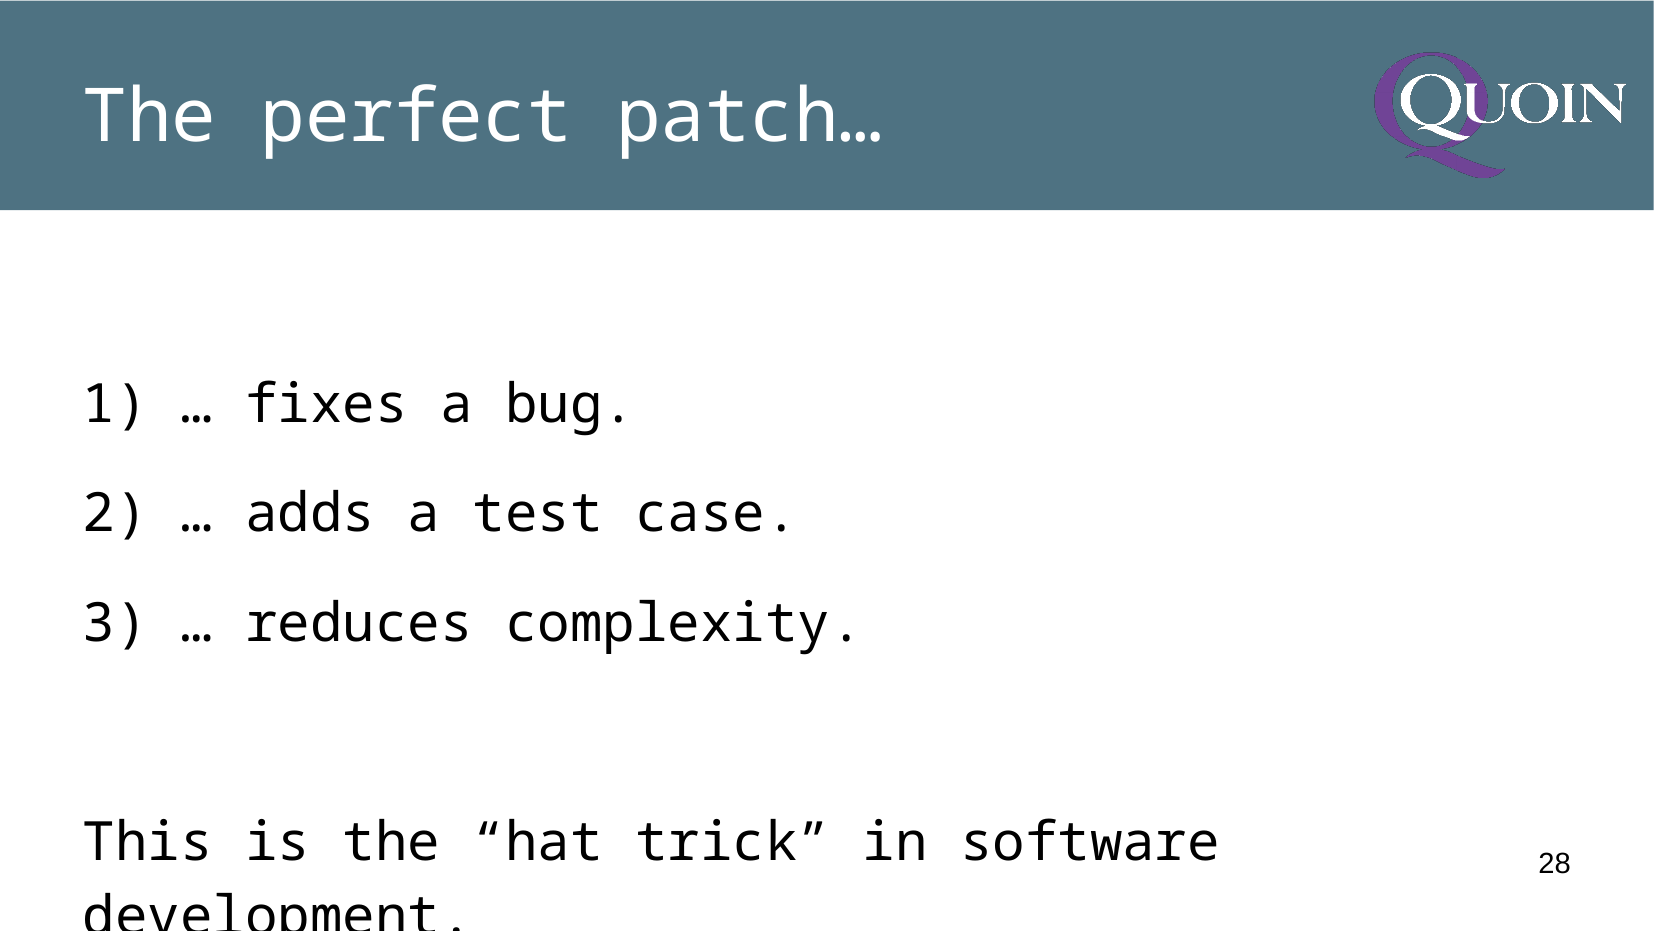

# The perfect patch…
 … fixes a bug.
 … adds a test case.
 … reduces complexity.
This is the “hat trick” in software development.
28